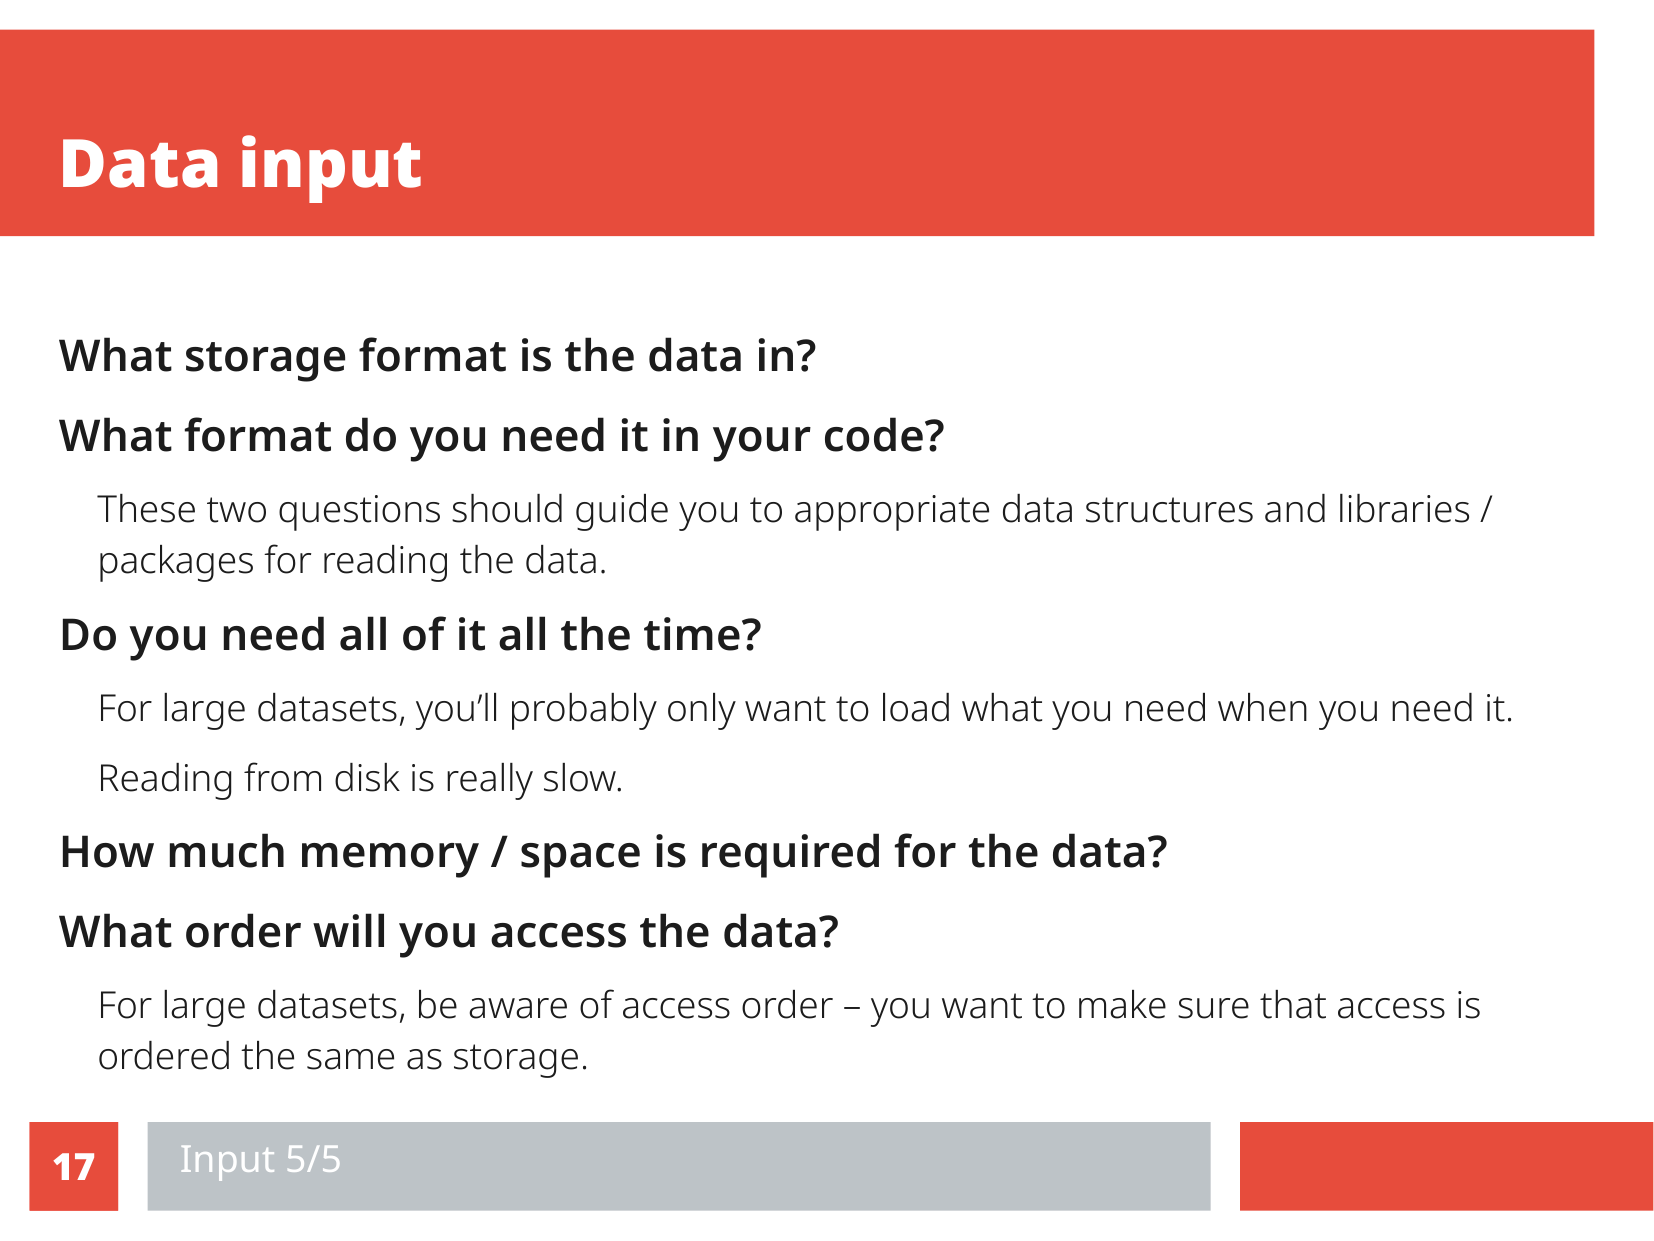

# Data input
What storage format is the data in?
What format do you need it in your code?
These two questions should guide you to appropriate data structures and libraries / packages for reading the data.
Do you need all of it all the time?
For large datasets, you’ll probably only want to load what you need when you need it.
Reading from disk is really slow.
How much memory / space is required for the data?
What order will you access the data?
For large datasets, be aware of access order – you want to make sure that access is ordered the same as storage.
17
Input 5/5